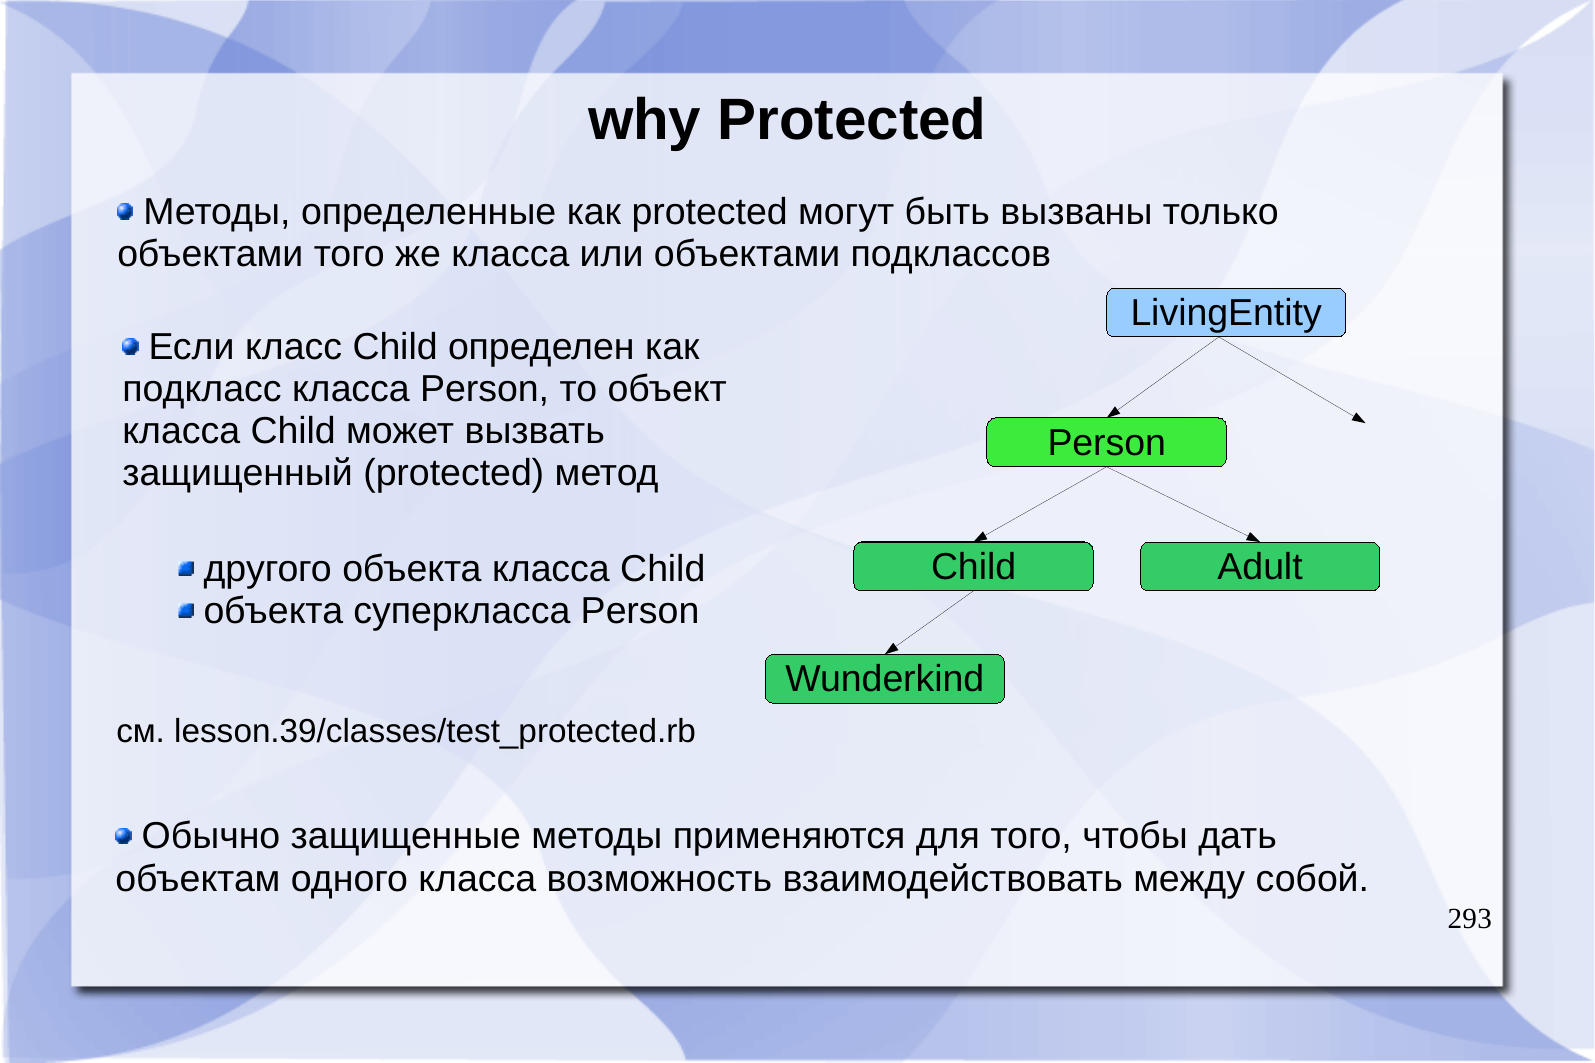

# why Protected
 Методы, определенные как protected могут быть вызваны только объектами того же класса или объектами подклассов
LivingEntity
Person
Child
Child
Adult
Wunderkind
 Если класс Child определен как подкласс класса Person, то объект класса Child может вызвать защищенный (protected) метод
 другого объекта класса Child
 объекта суперкласса Person
см. lesson.39/classes/test_protected.rb
 Обычно защищенные методы применяются для того, чтобы дать объектам одного класса возможность взаимодействовать между собой.
293